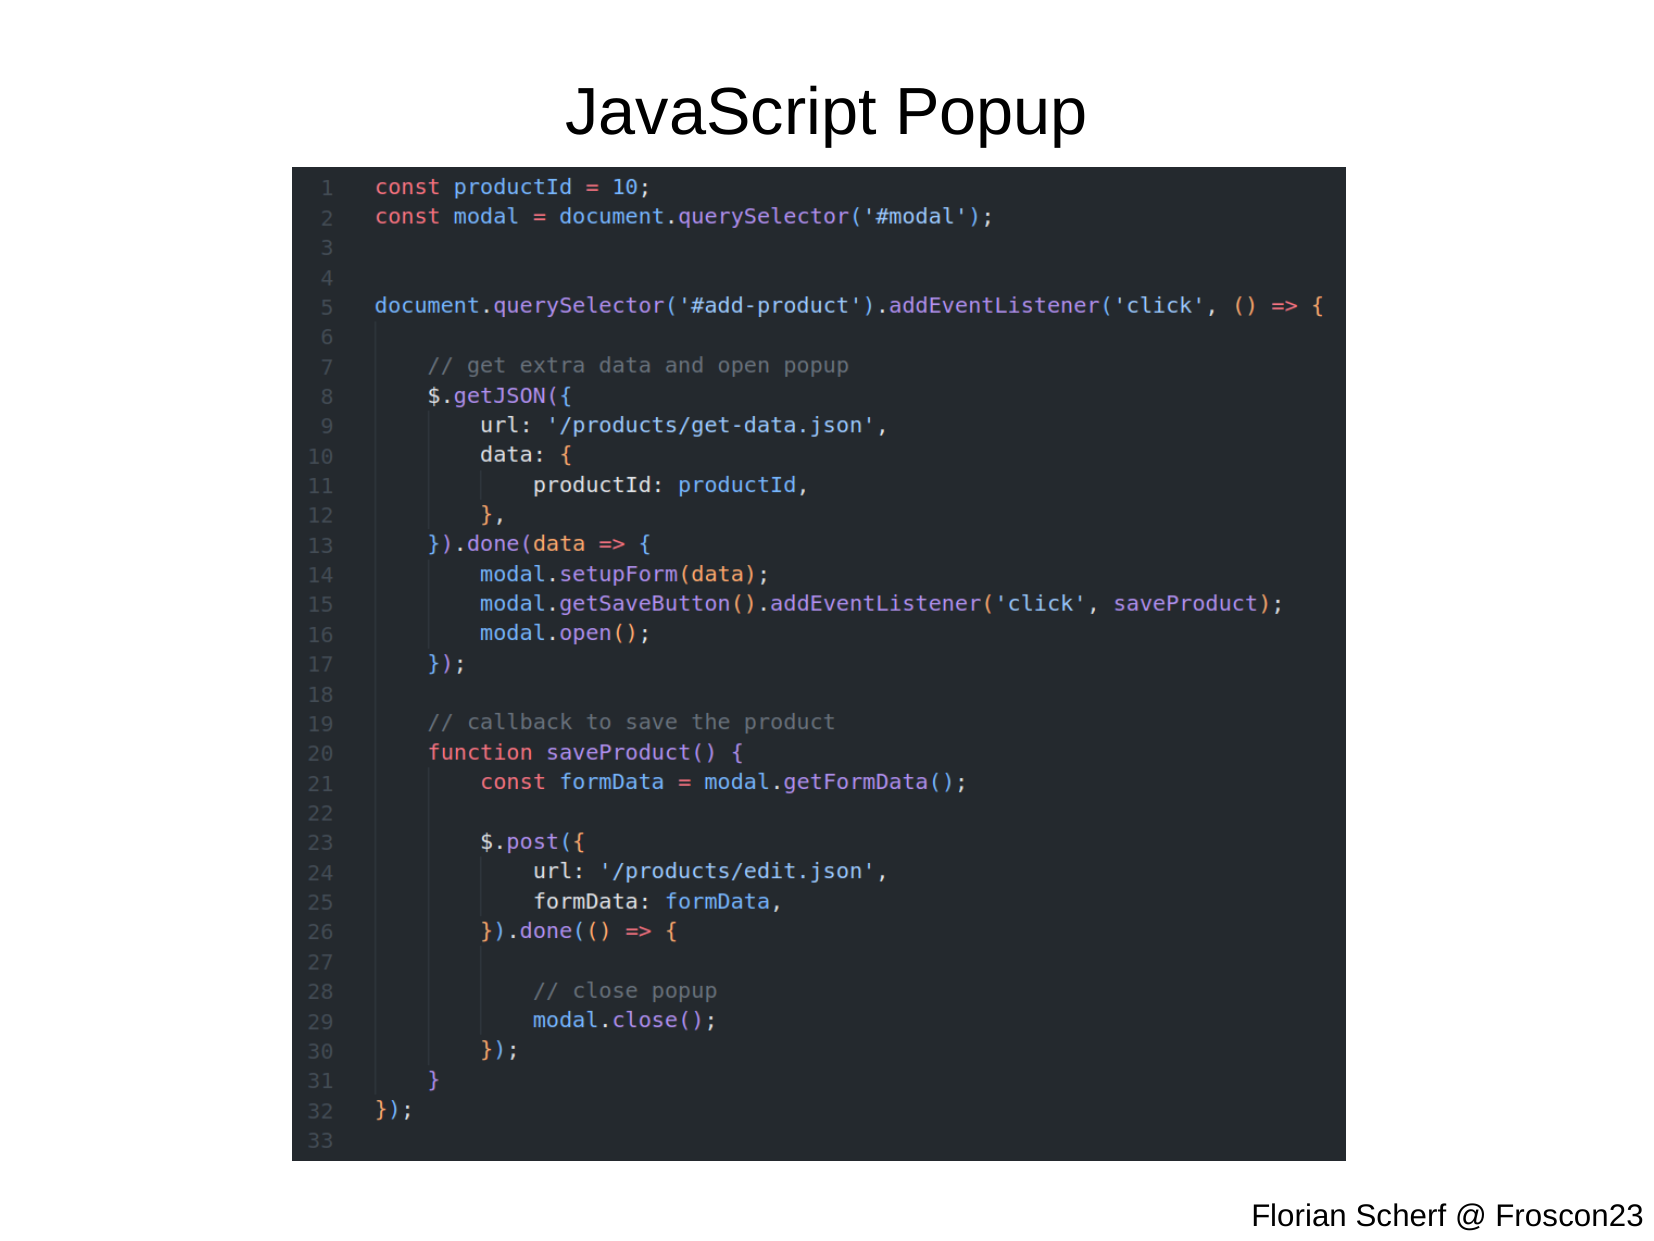

# JavaScript Popup
Florian Scherf @ Froscon23